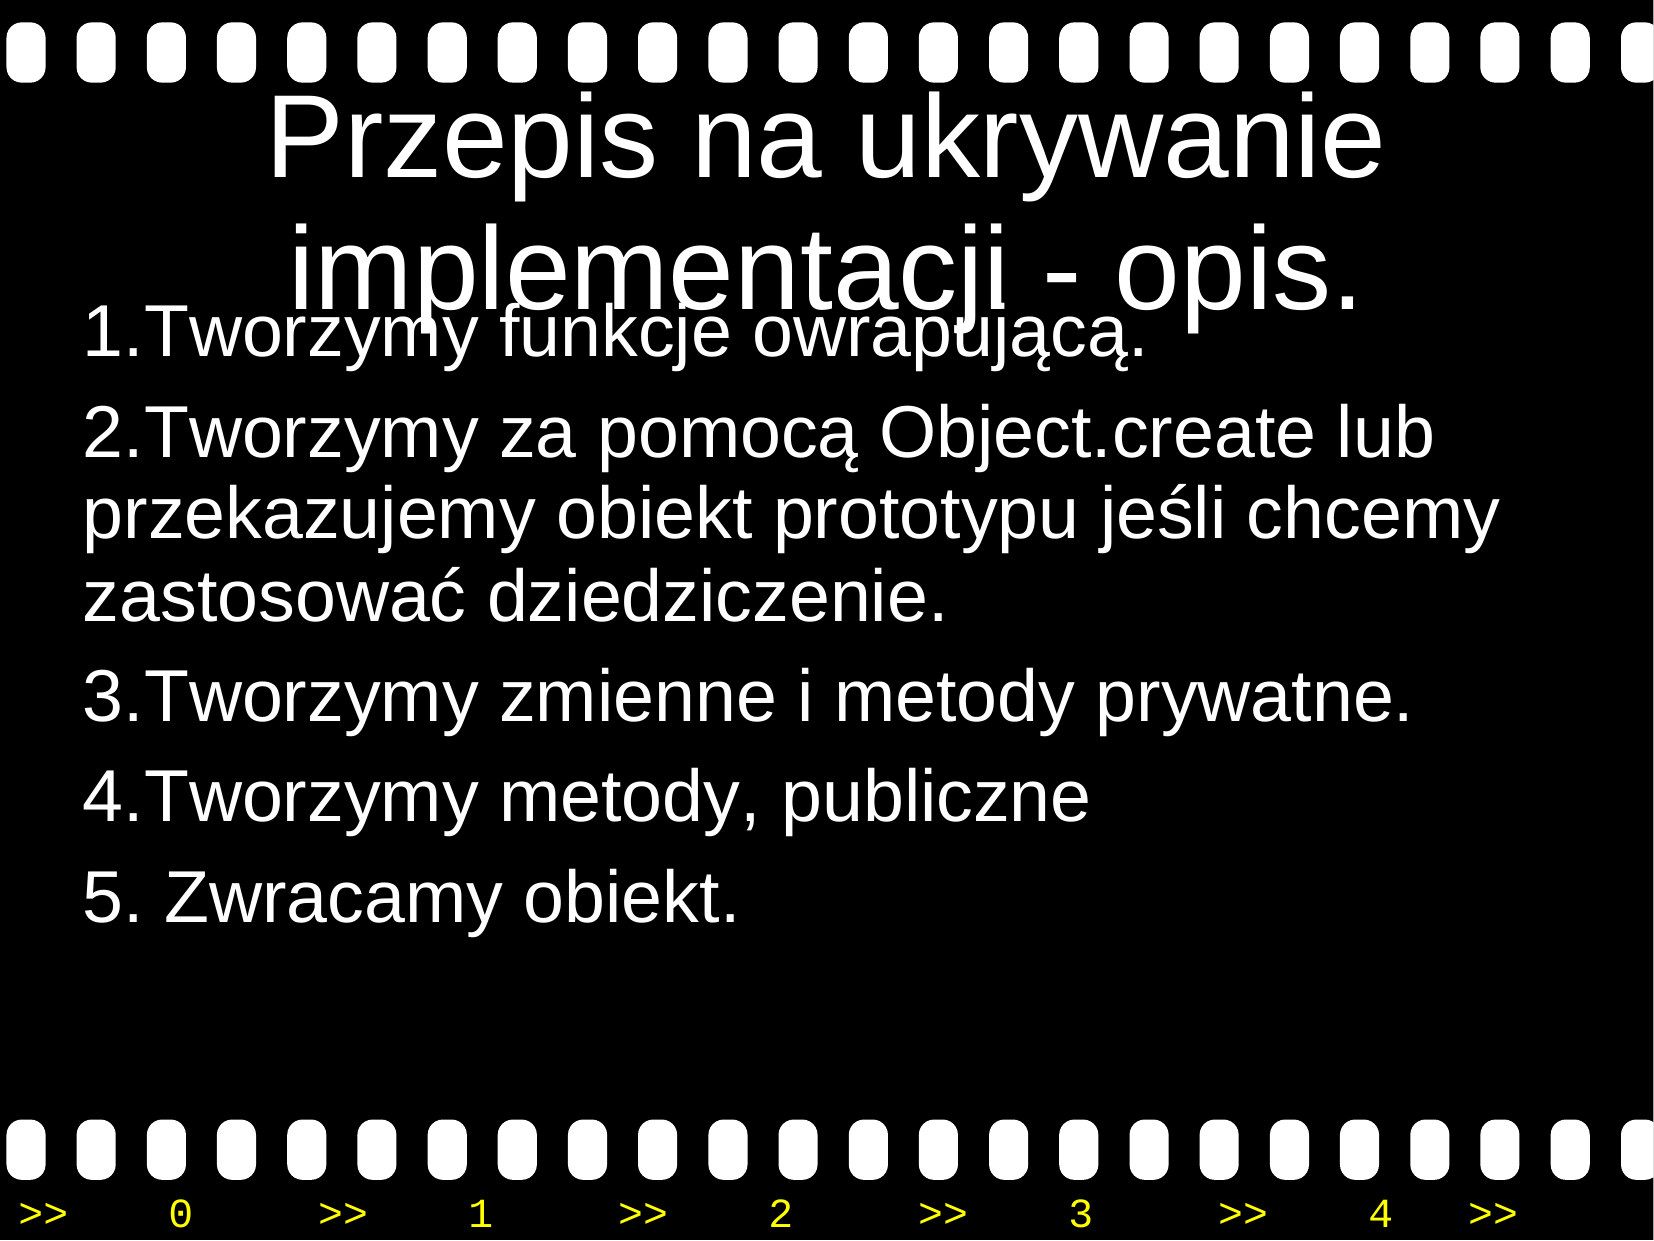

# Przepis na ukrywanie implementacji - opis.
Tworzymy funkcje owrapującą.
Tworzymy za pomocą Object.create lub przekazujemy obiekt prototypu jeśli chcemy zastosować dziedziczenie.
Tworzymy zmienne i metody prywatne.
Tworzymy metody, publiczne
 Zwracamy obiekt.